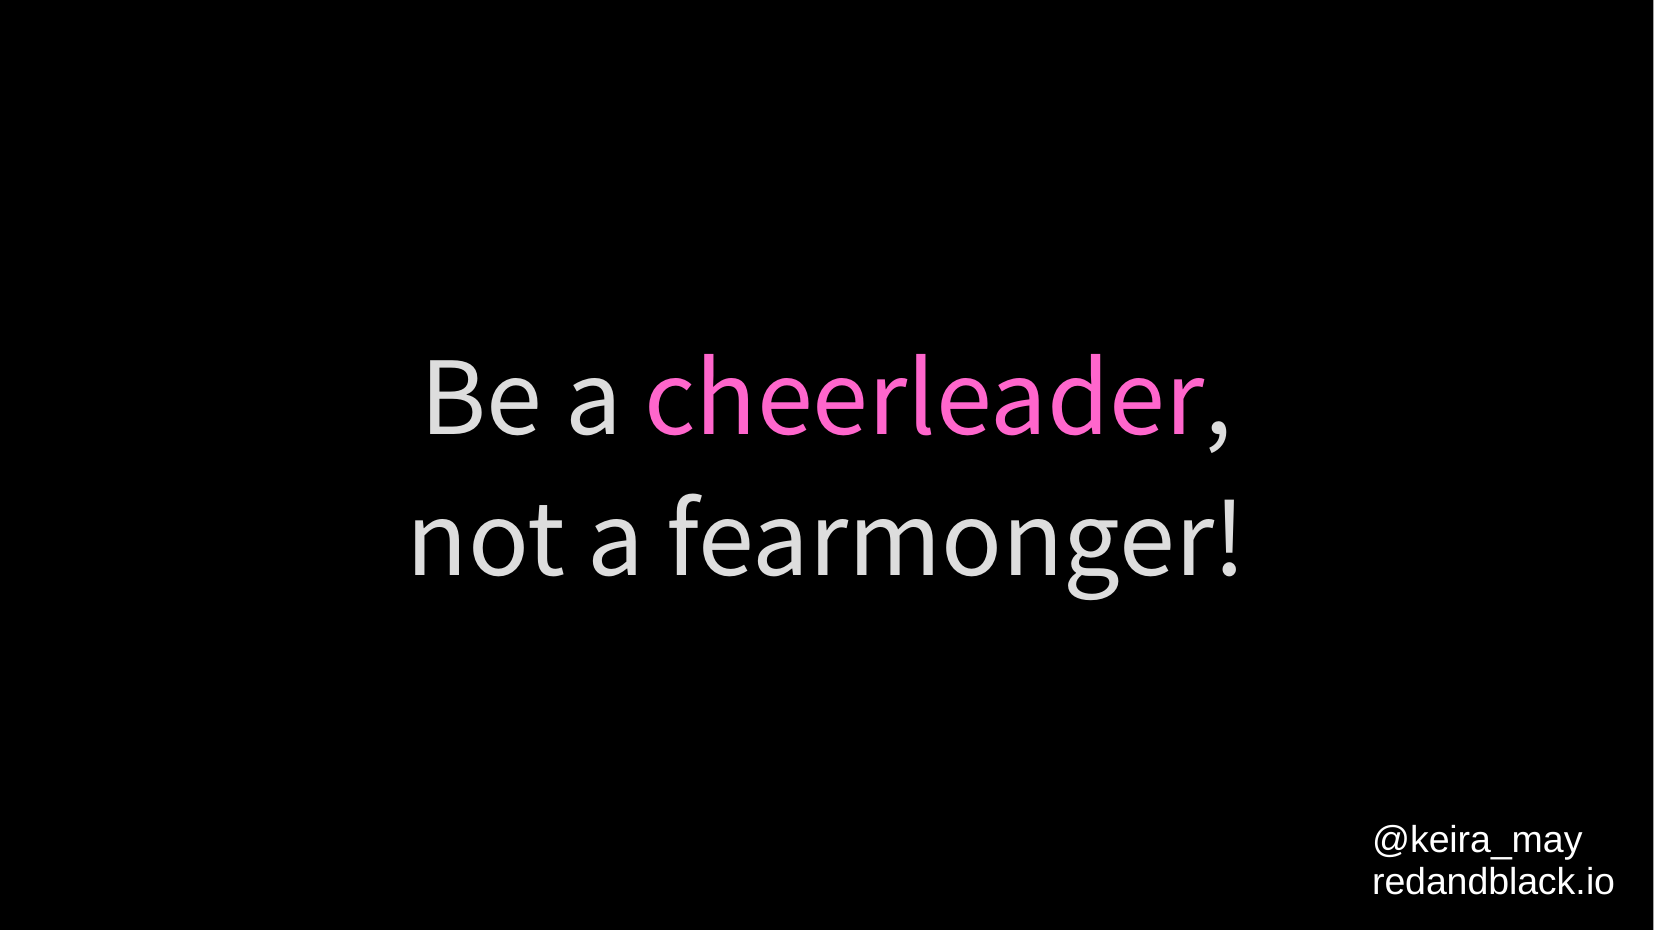

# Be a cheerleader, not a fearmonger!
@keira_may
redandblack.io